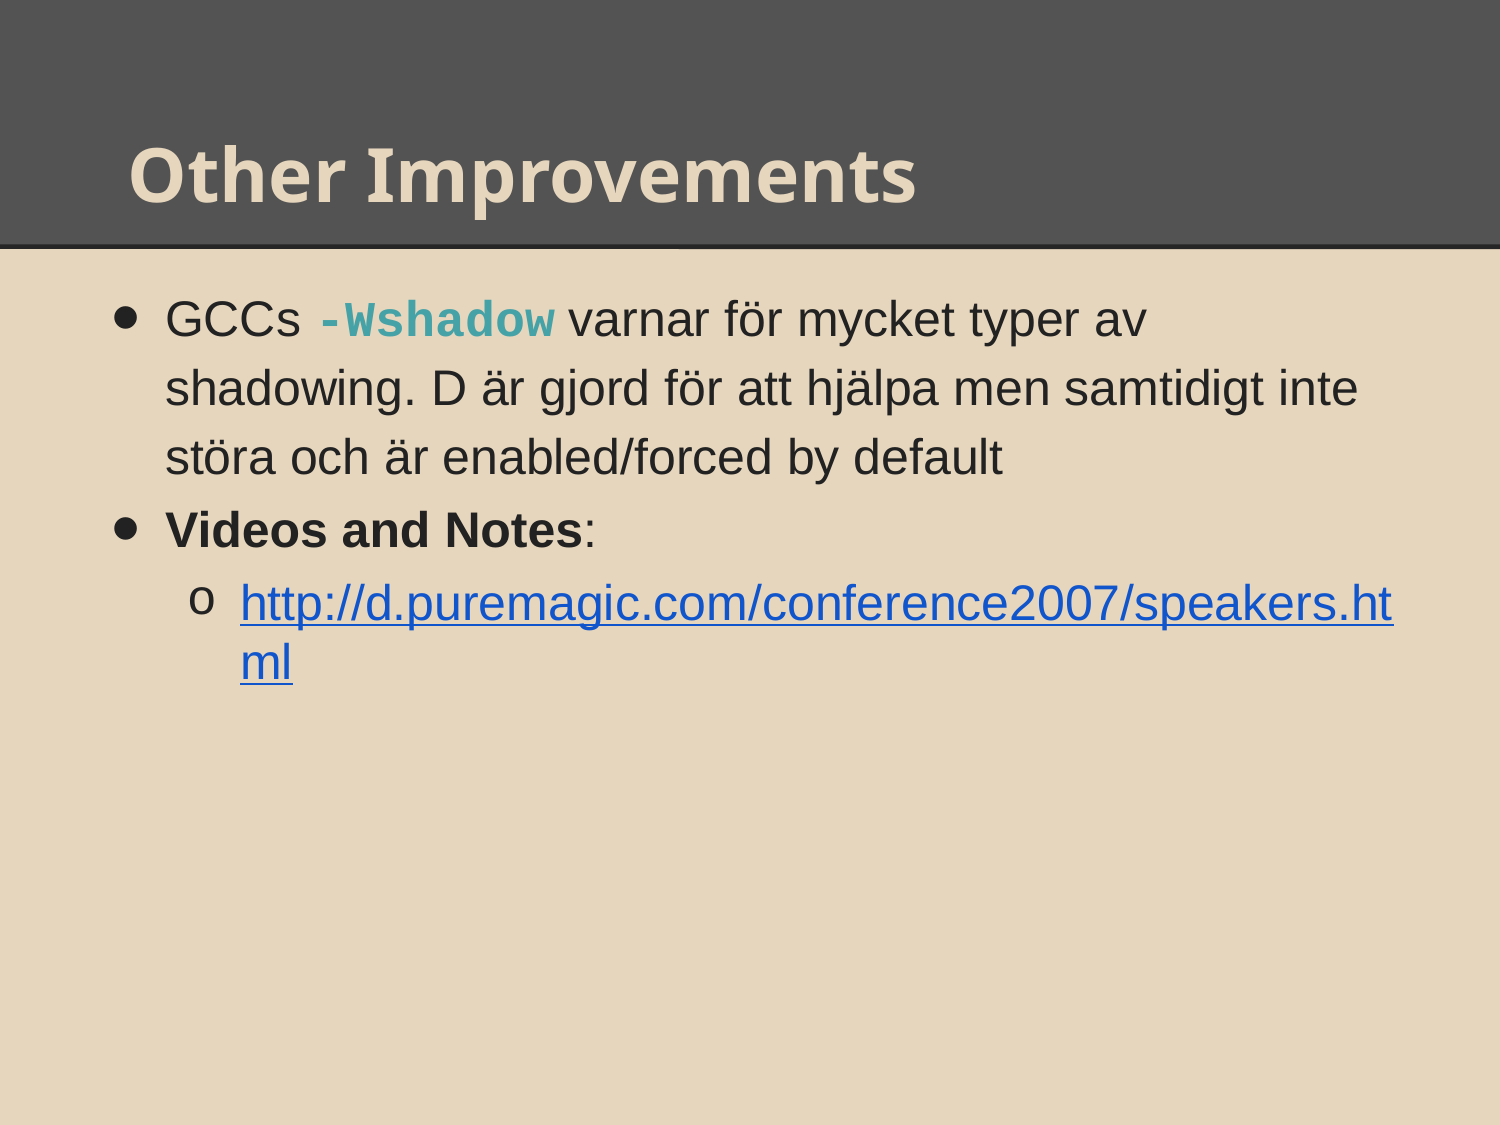

# Other Improvements
GCCs -Wshadow varnar för mycket typer av shadowing. D är gjord för att hjälpa men samtidigt inte störa och är enabled/forced by default
Videos and Notes:
http://d.puremagic.com/conference2007/speakers.html